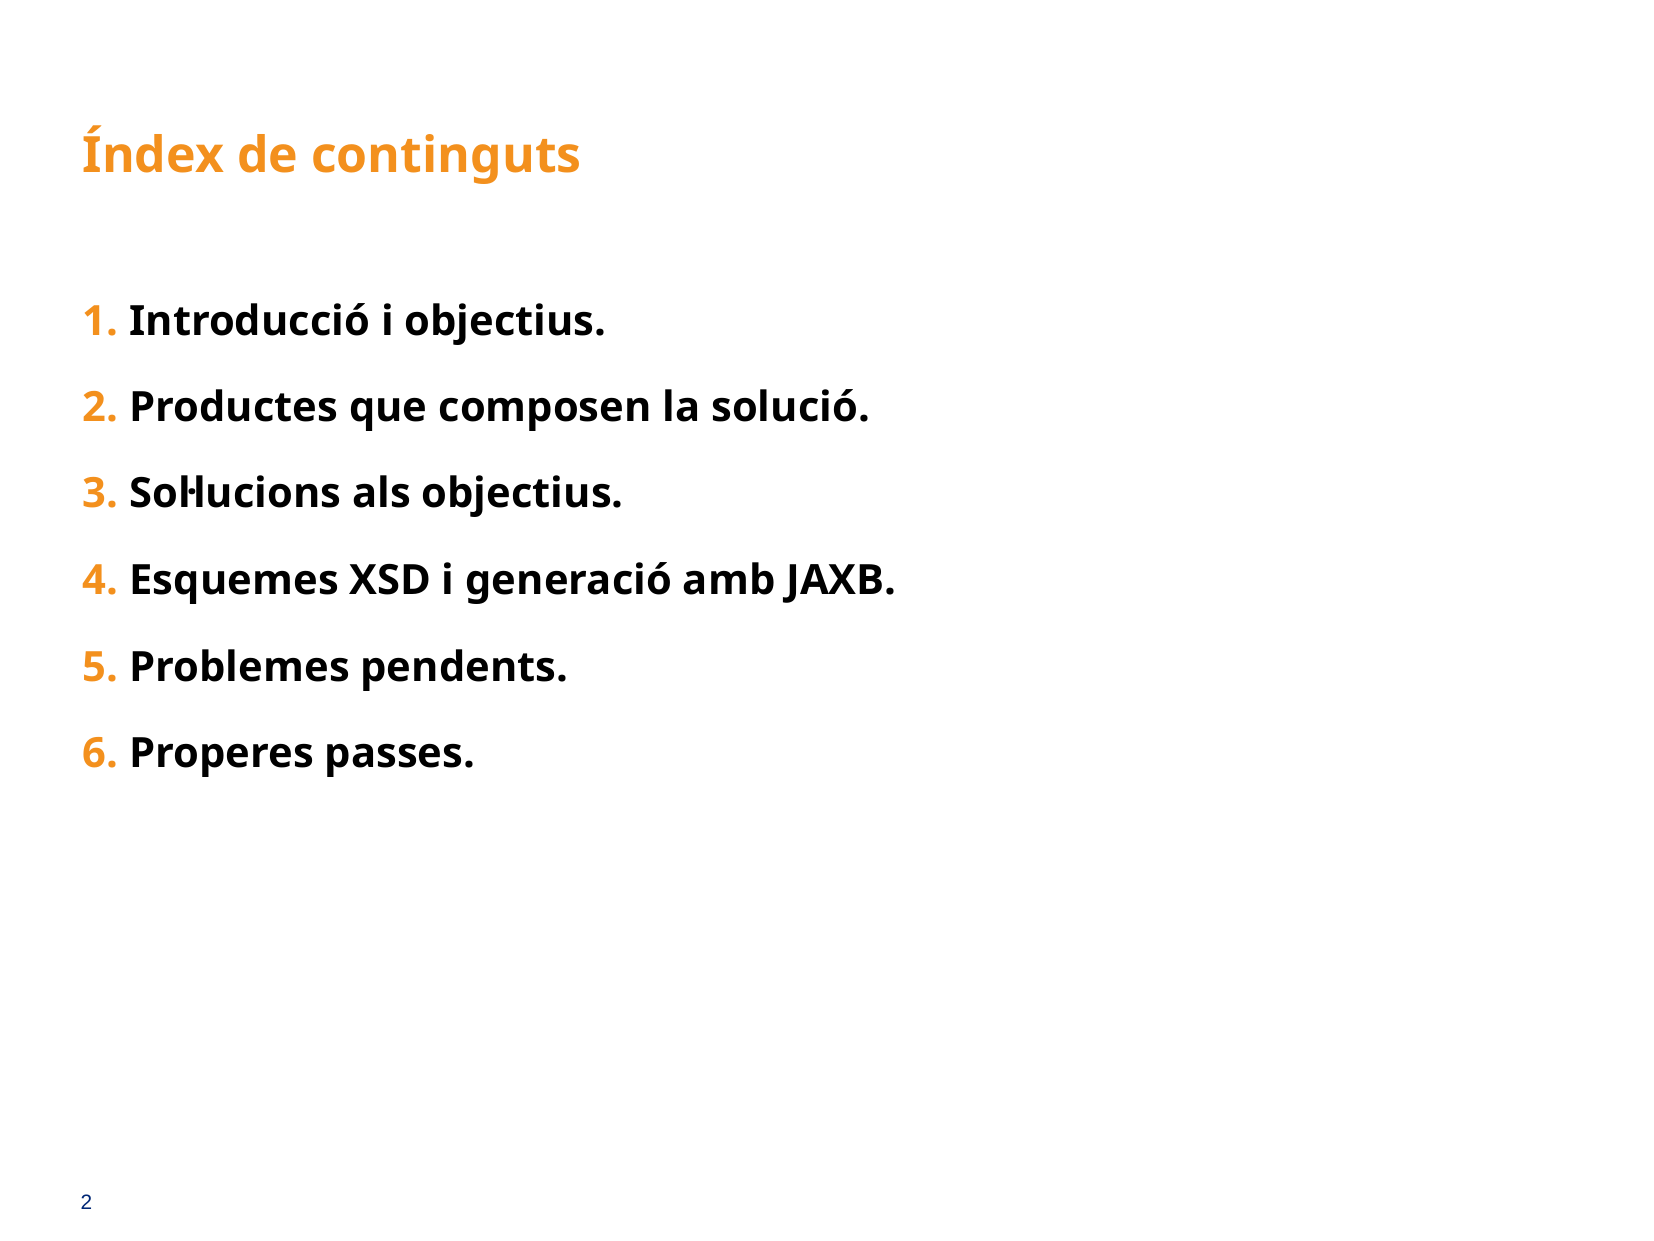

Índex de continguts
# 1. Introducció i objectius.
2. Productes que composen la solució.
3. Sol·lucions als objectius.
4. Esquemes XSD i generació amb JAXB.
5. Problemes pendents.
6. Properes passes.